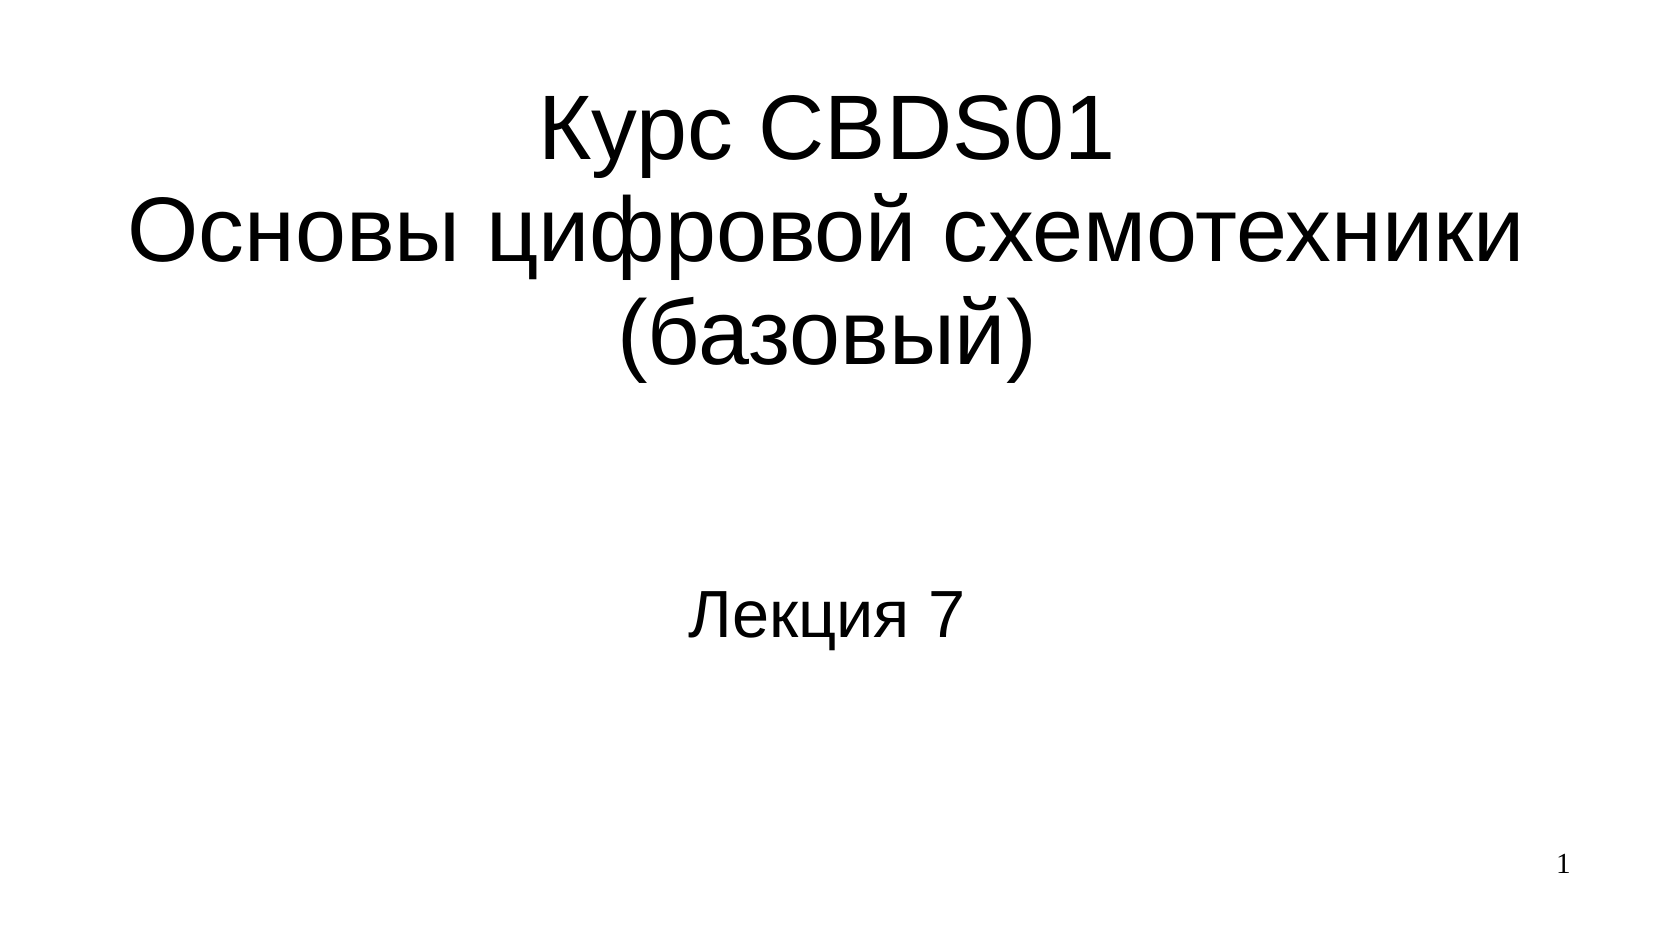

# Курс СBDS01 Основы цифровой схемотехники (базовый)
Лекция 7
1